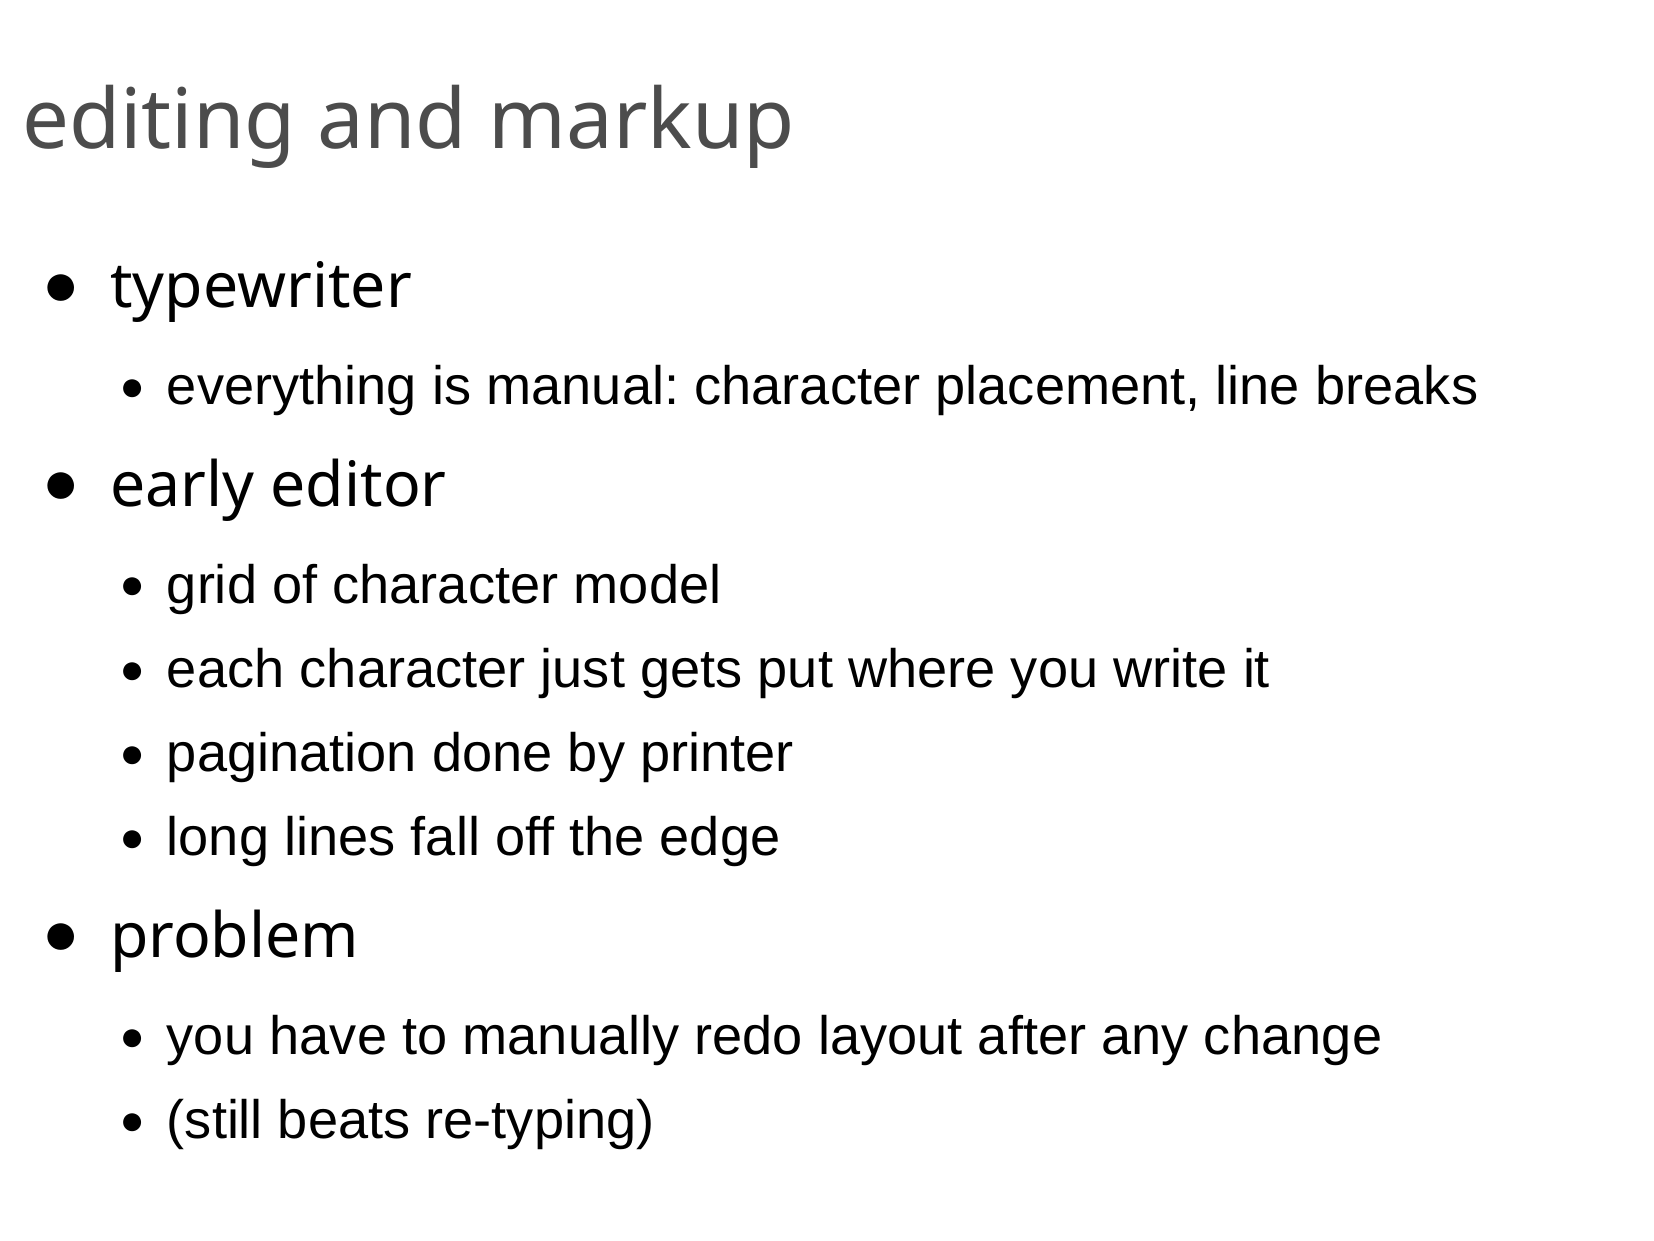

# editing and markup
typewriter
everything is manual: character placement, line breaks
early editor
grid of character model
each character just gets put where you write it
pagination done by printer
long lines fall off the edge
problem
you have to manually redo layout after any change
(still beats re-typing)